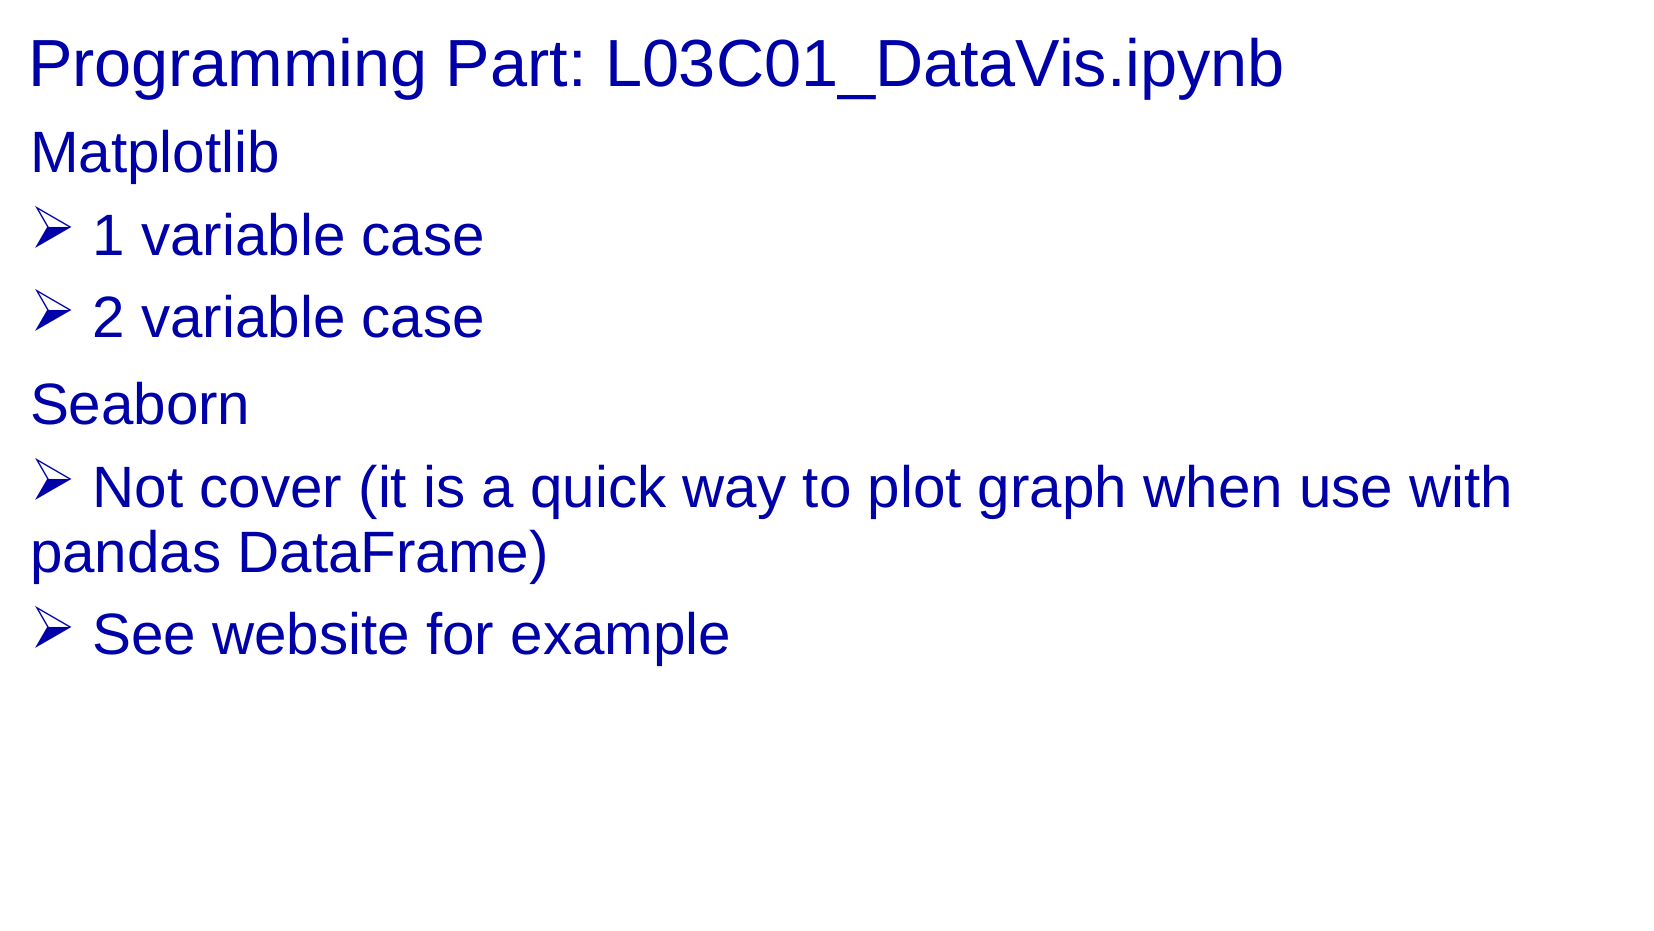

# Programming Part: L03C01_DataVis.ipynb
Matplotlib
 1 variable case
 2 variable case
Seaborn
 Not cover (it is a quick way to plot graph when use with pandas DataFrame)
 See website for example